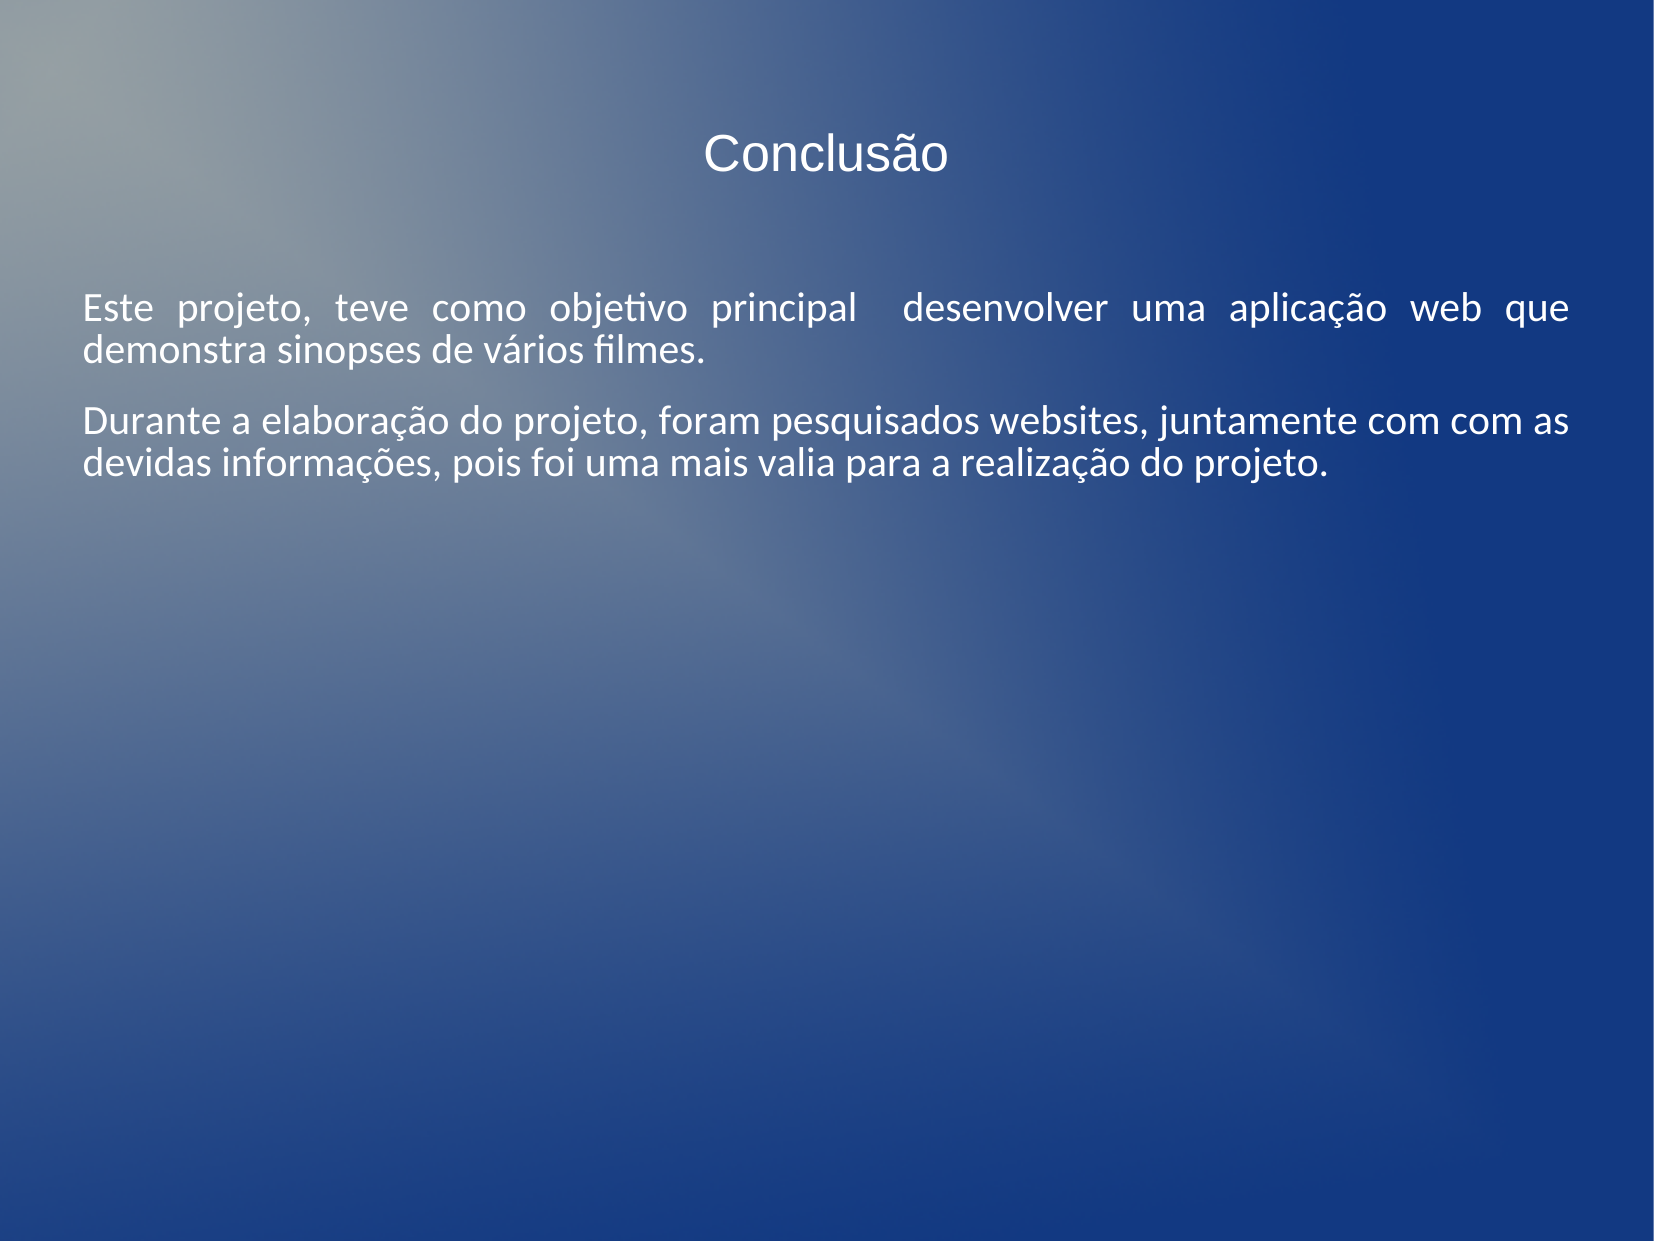

# Conclusão
Este projeto, teve como objetivo principal desenvolver uma aplicação web que demonstra sinopses de vários filmes.
Durante a elaboração do projeto, foram pesquisados websites, juntamente com com as devidas informações, pois foi uma mais valia para a realização do projeto.